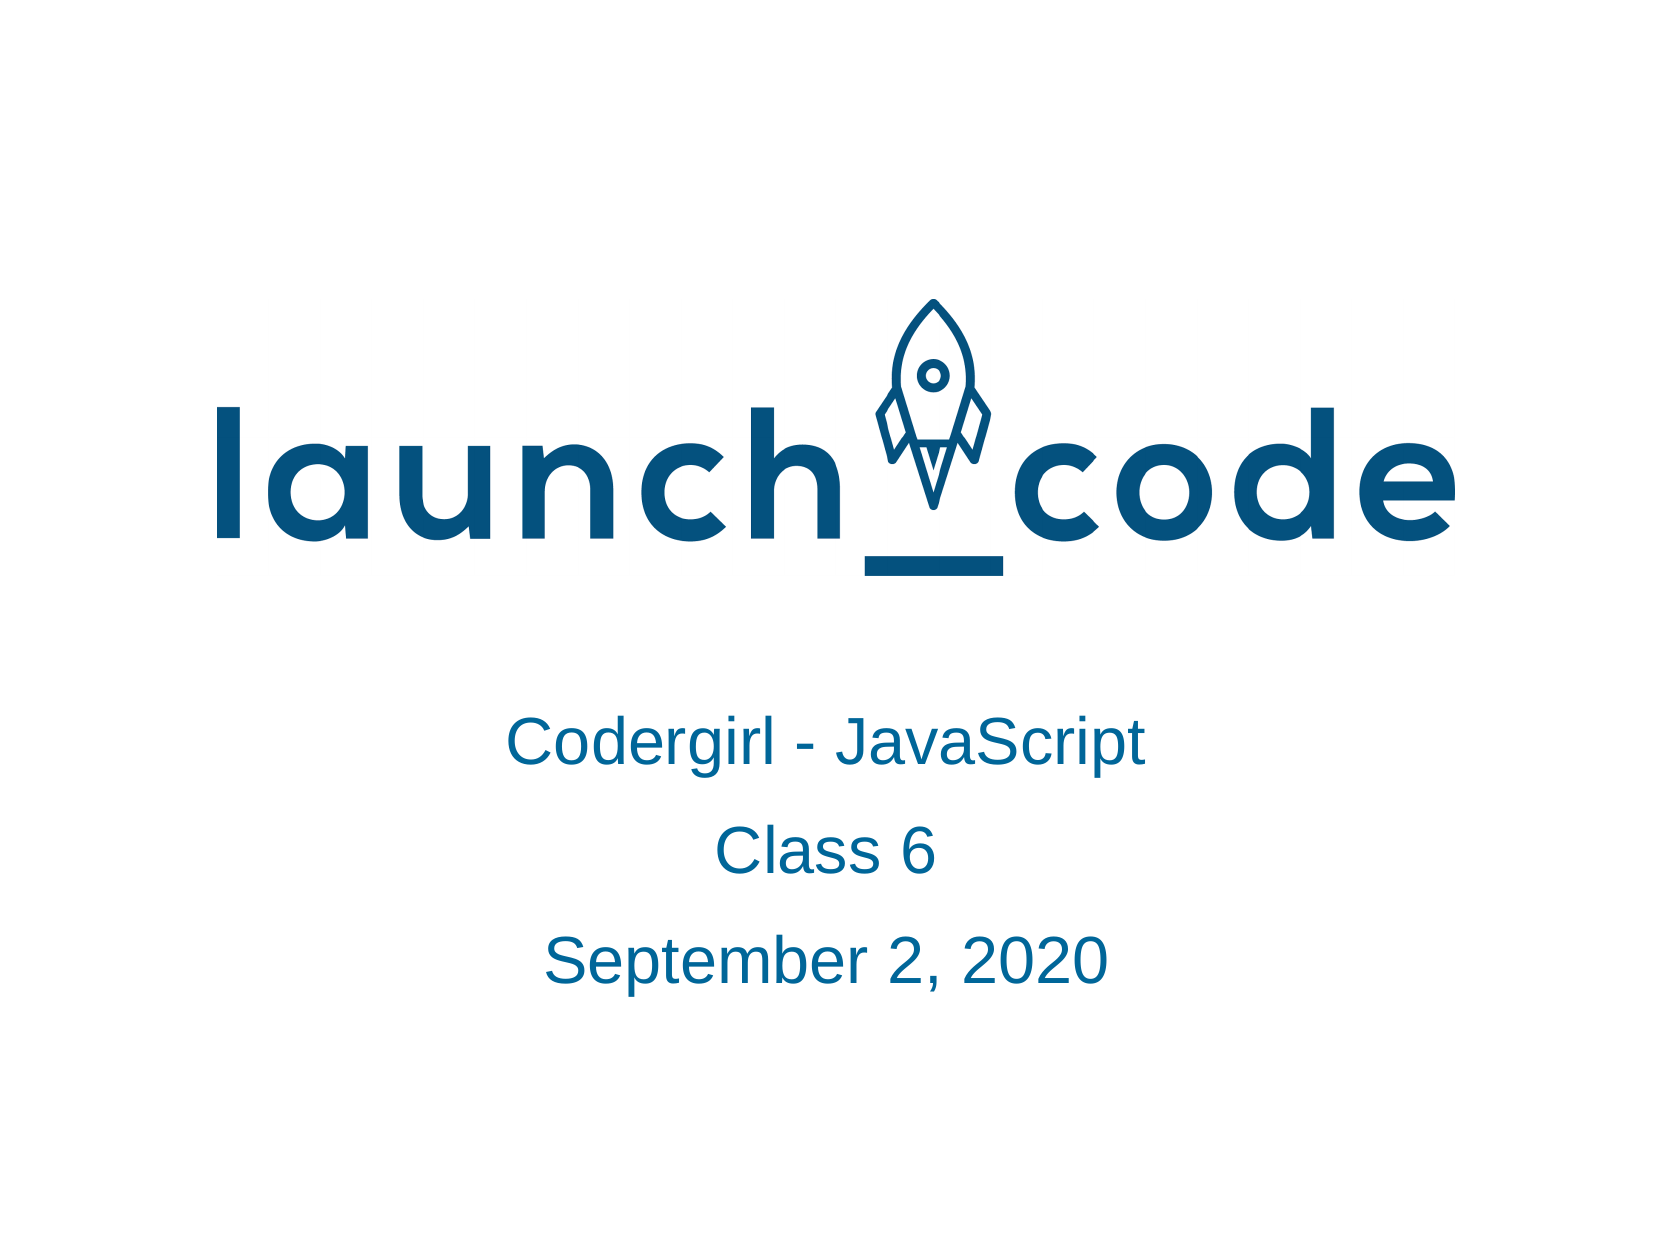

# Codergirl - JavaScript
Class 6
September 2, 2020